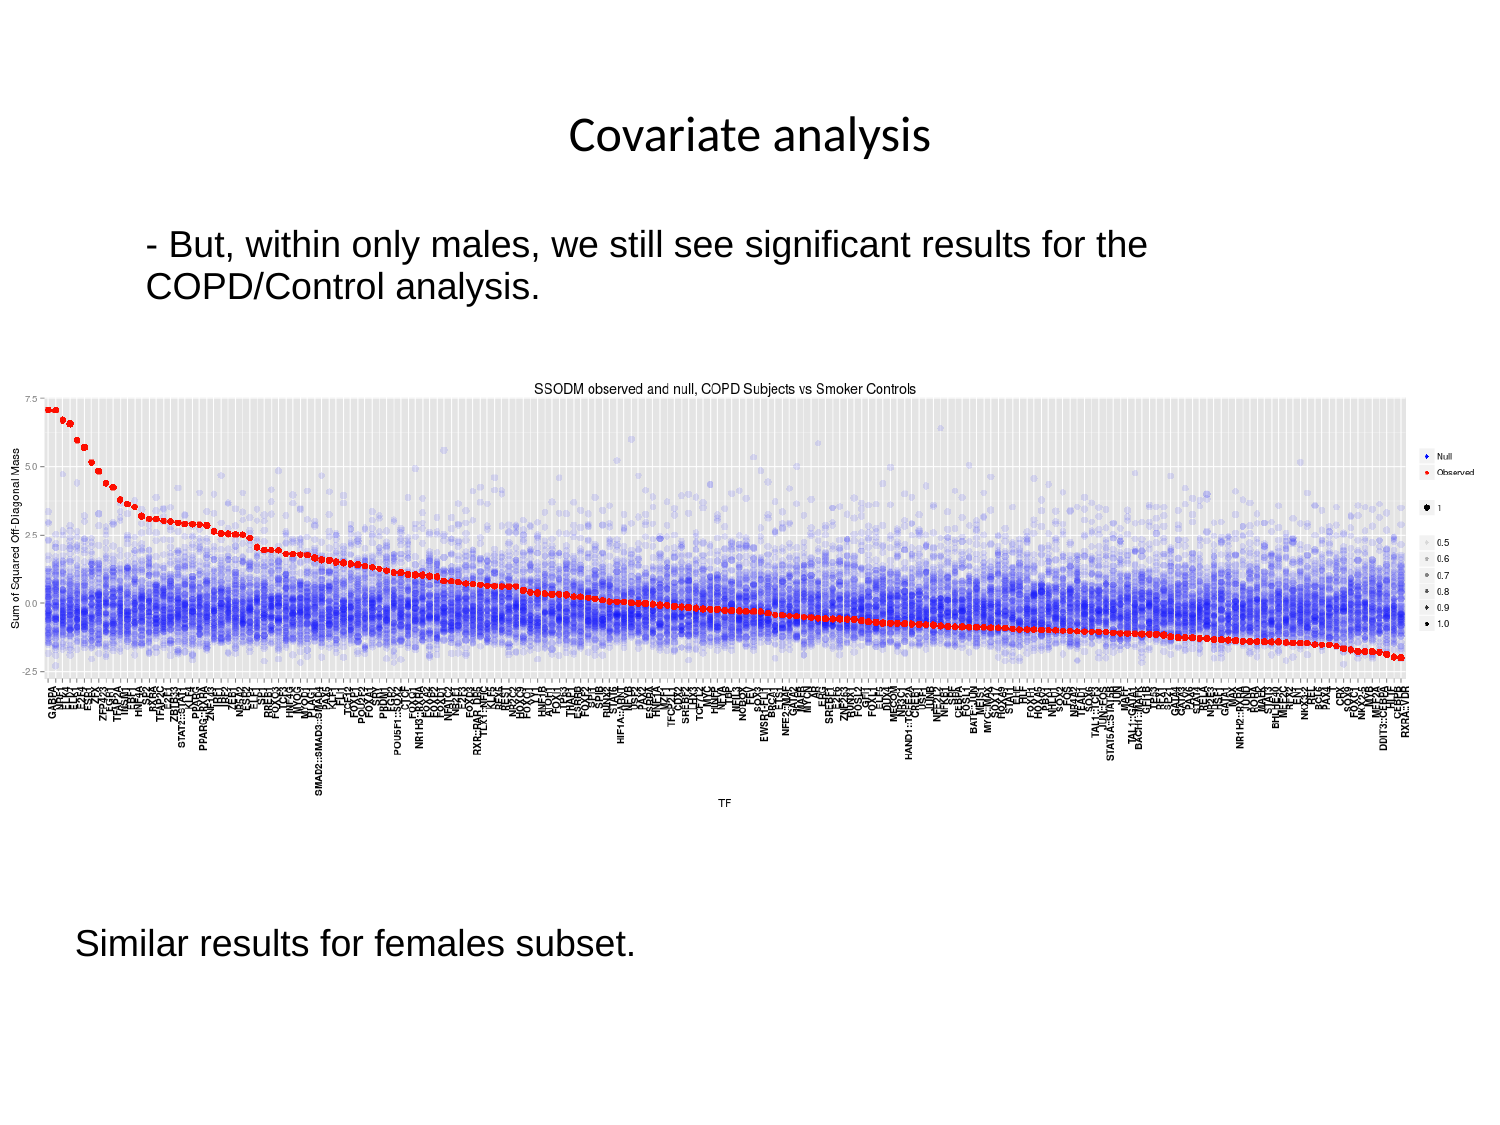

# Covariate analysis
- But, within only males, we still see significant results for the COPD/Control analysis.
Similar results for females subset.